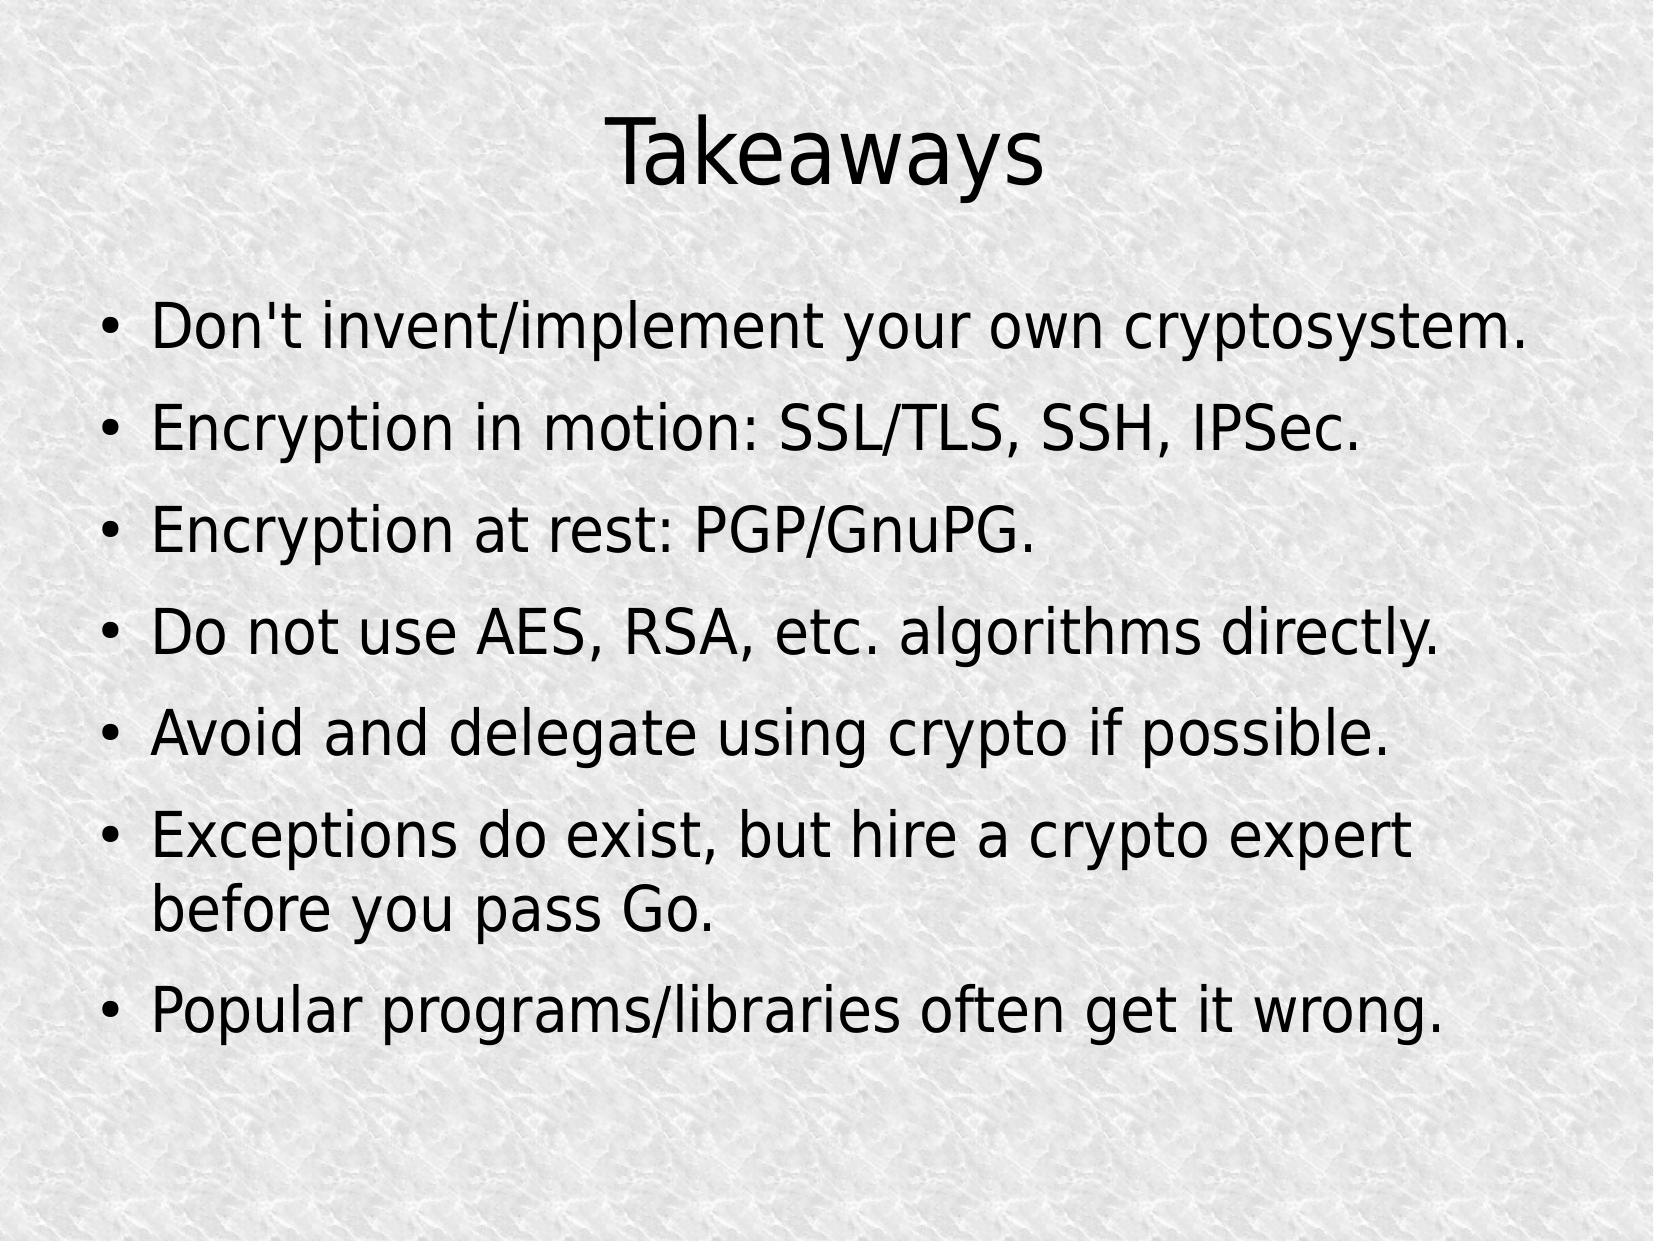

# Takeaways
Don't invent/implement your own cryptosystem.
Encryption in motion: SSL/TLS, SSH, IPSec.
Encryption at rest: PGP/GnuPG.
Do not use AES, RSA, etc. algorithms directly.
Avoid and delegate using crypto if possible.
Exceptions do exist, but hire a crypto expert before you pass Go.
Popular programs/libraries often get it wrong.